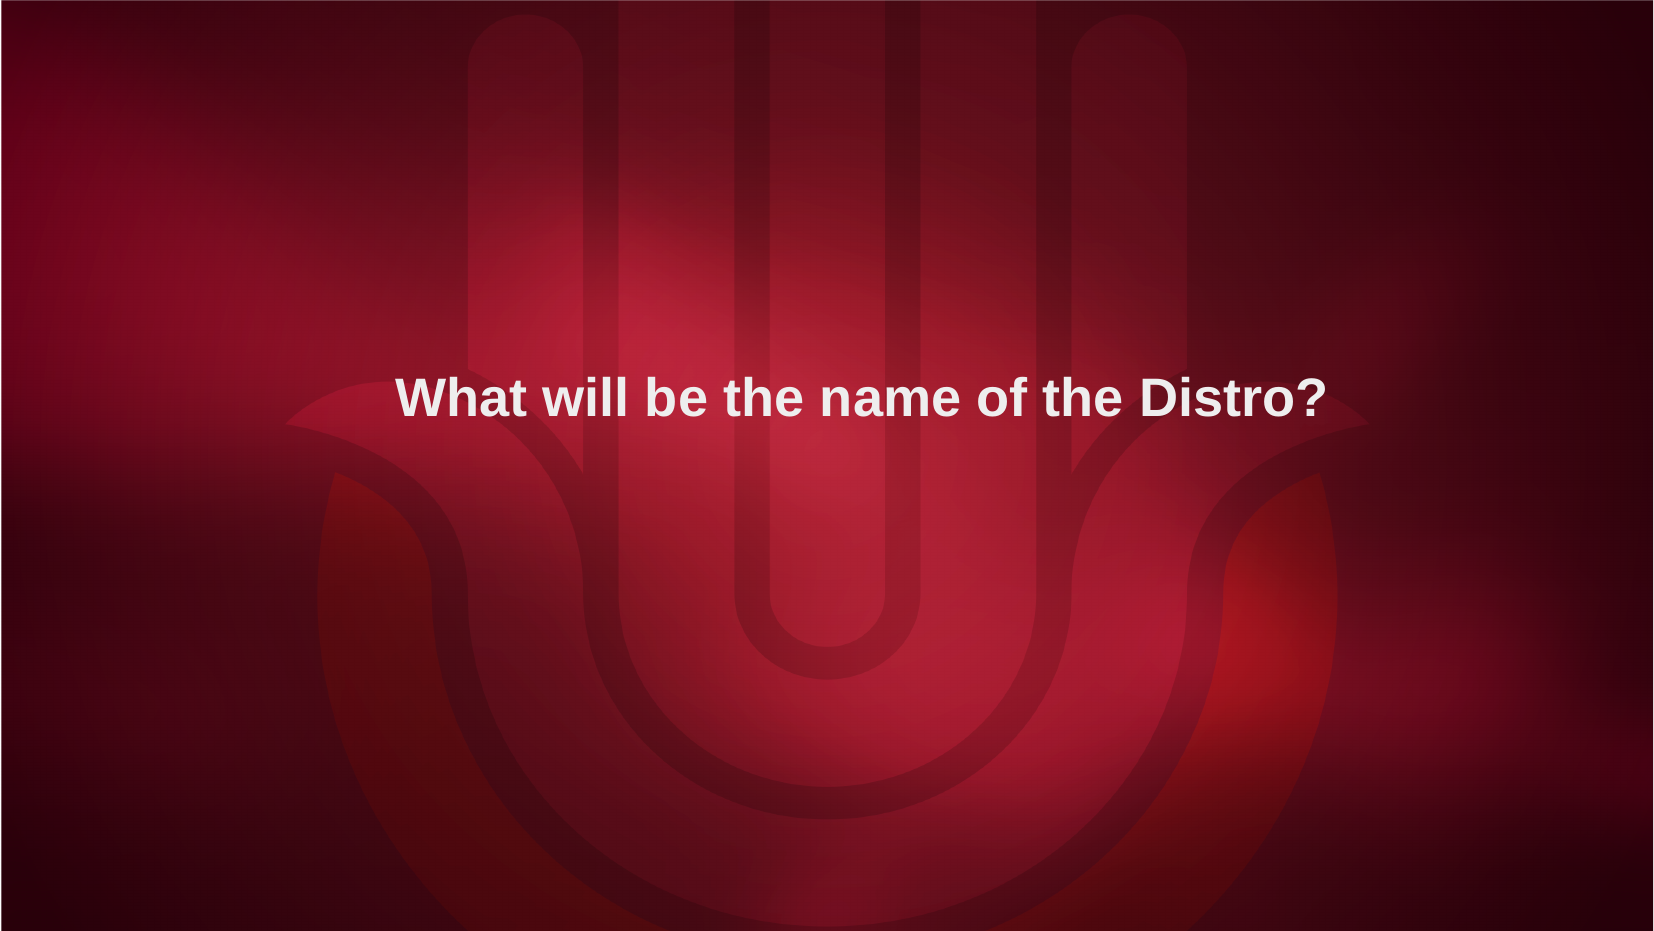

What will be the name of the Distro?